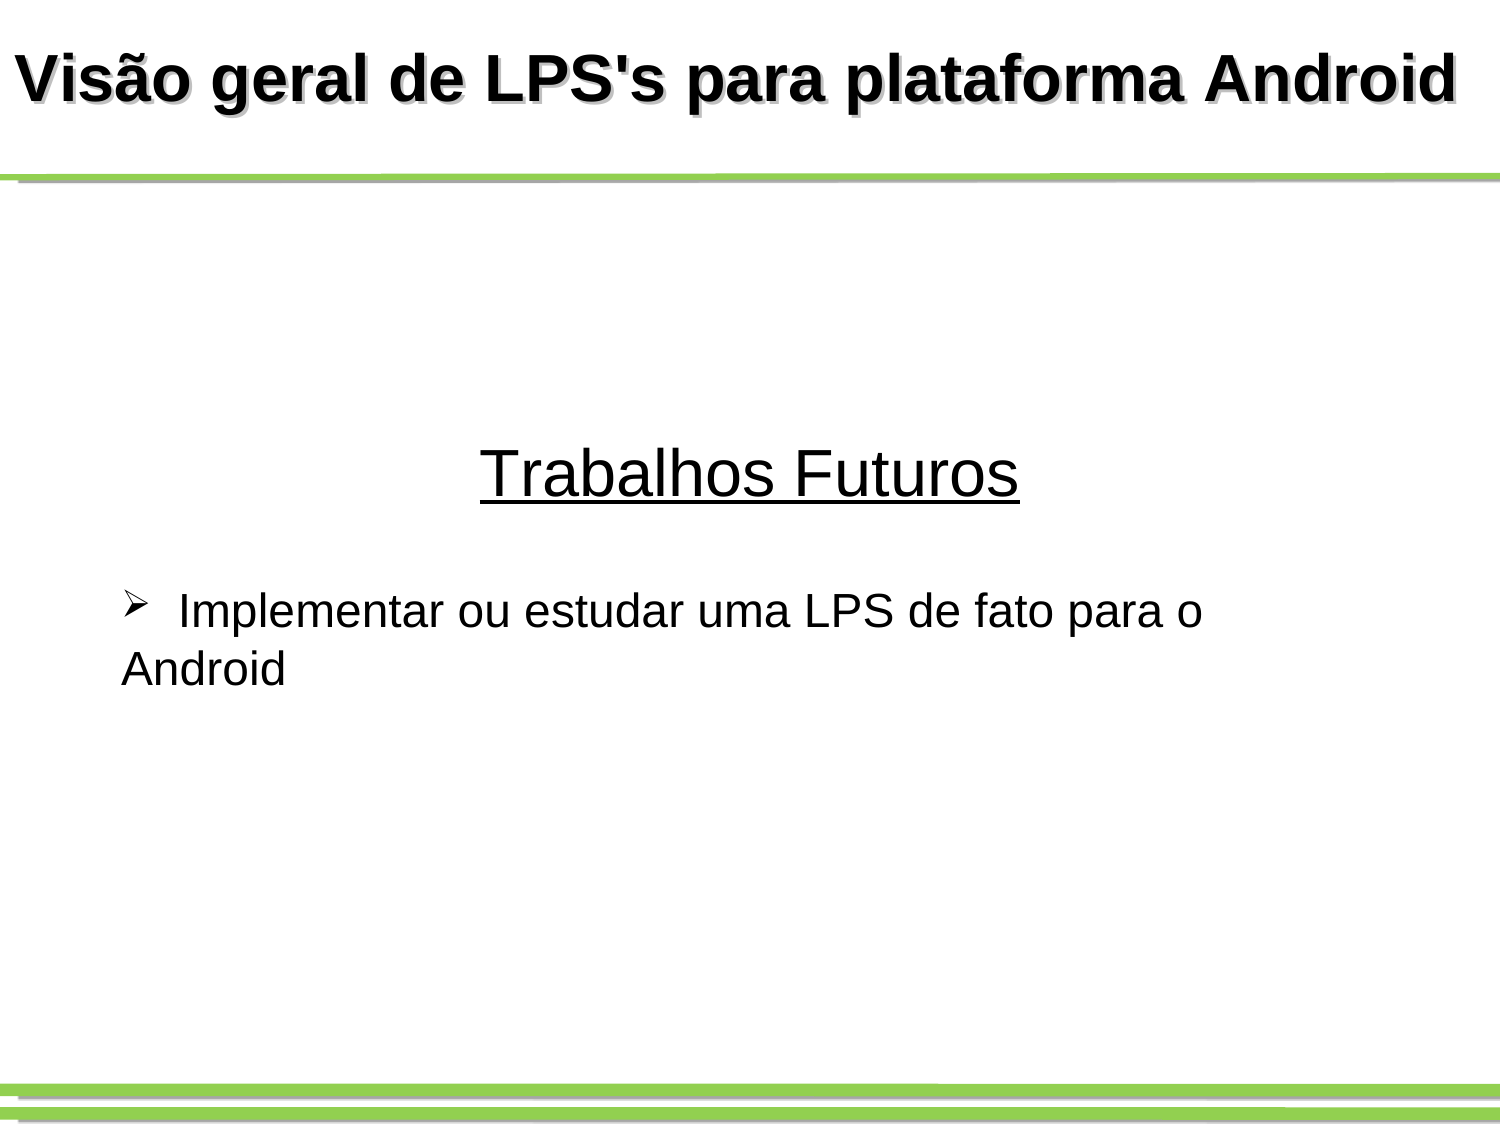

Visão geral de LPS's para plataforma Android
Trabalhos Futuros
 Implementar ou estudar uma LPS de fato para o Android